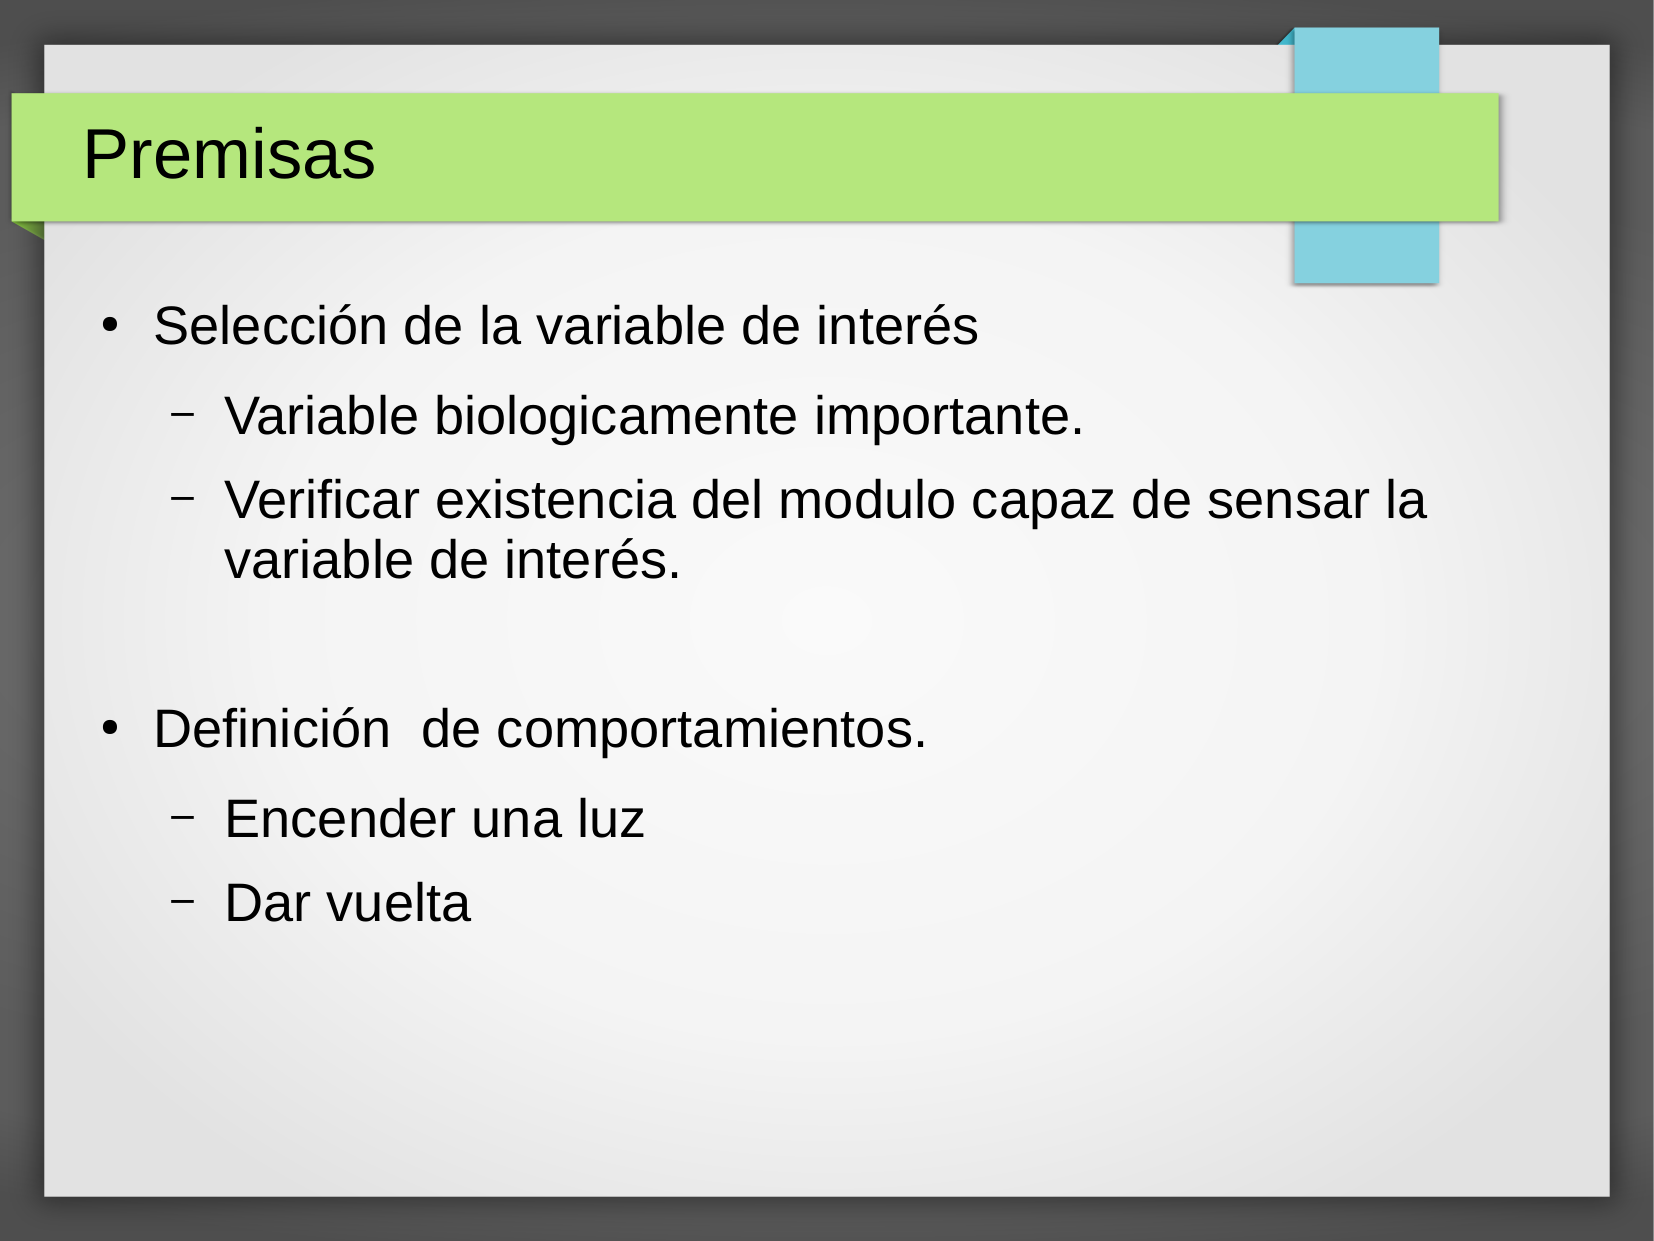

# Premisas
Selección de la variable de interés
Variable biologicamente importante.
Verificar existencia del modulo capaz de sensar la variable de interés.
Definición de comportamientos.
Encender una luz
Dar vuelta